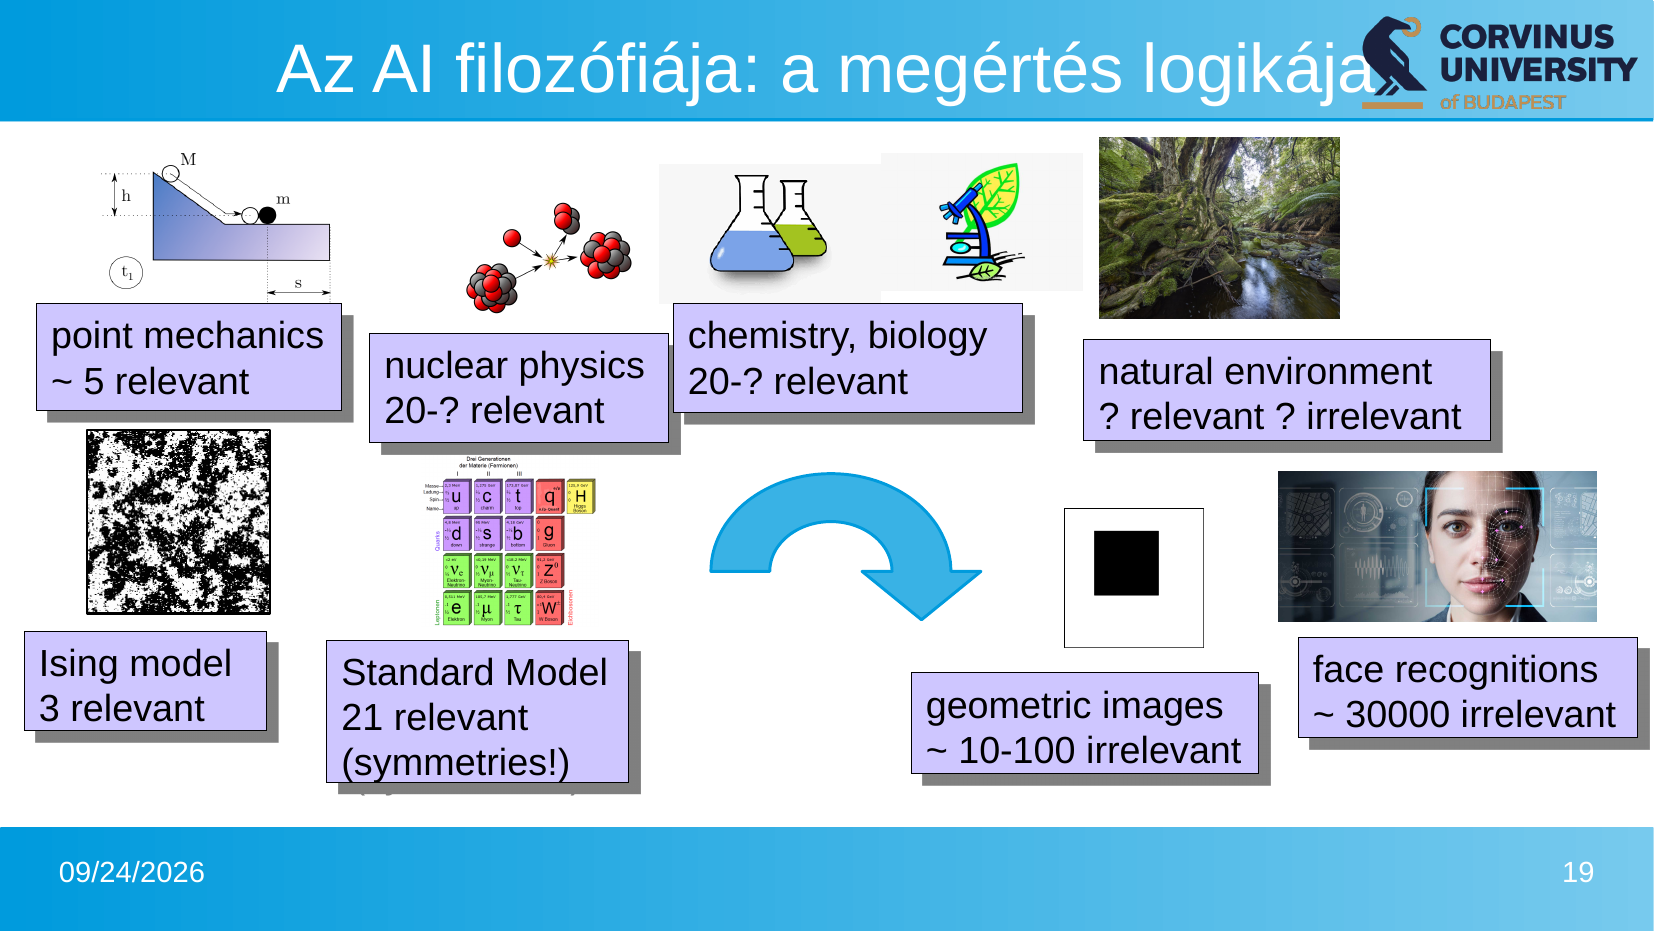

# Az AI filozófiája: a megértés logikája
point mechanics
~ 5 relevant
chemistry, biology
20-? relevant
nuclear physics
20-? relevant
natural environment
? relevant ? irrelevant
Ising model
3 relevant
face recognitions
~ 30000 irrelevant
Standard Model
21 relevant (symmetries!)
geometric images
~ 10-100 irrelevant
19